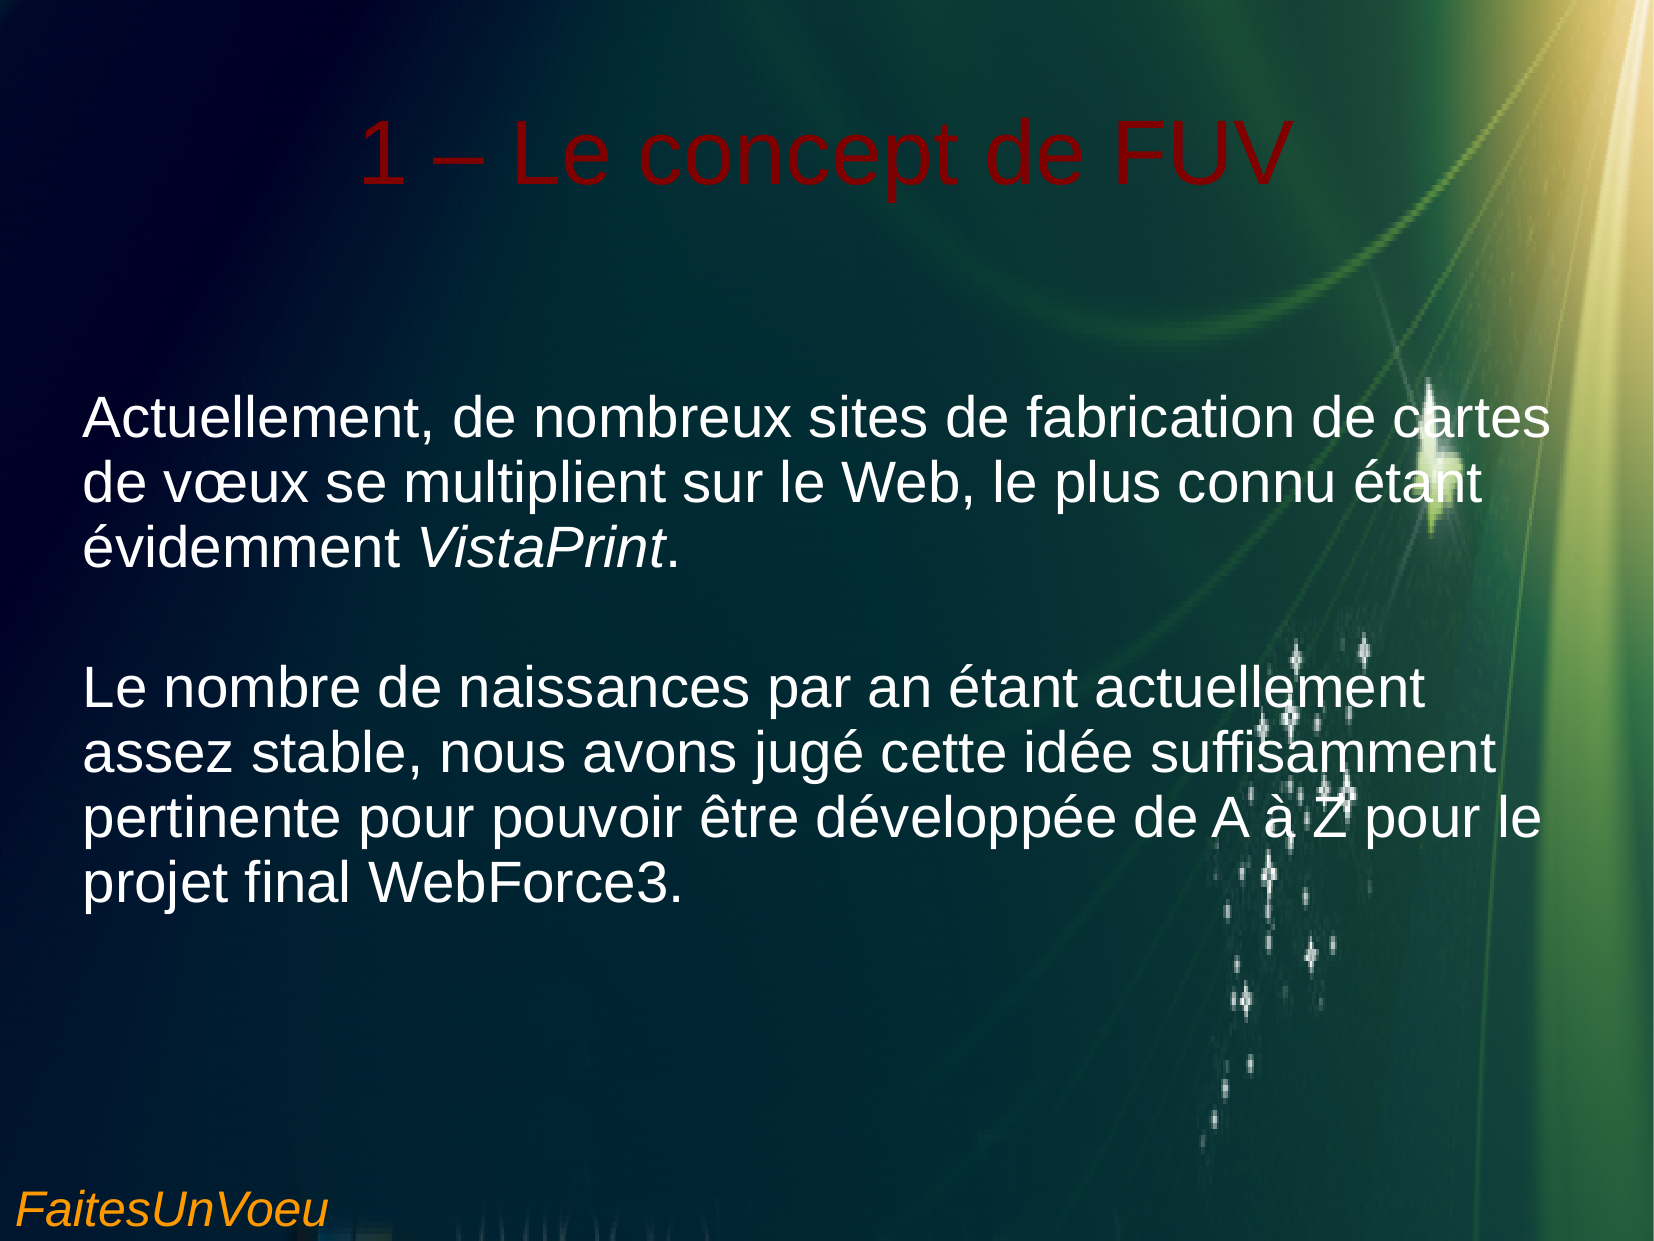

# 1 – Le concept de FUV
Actuellement, de nombreux sites de fabrication de cartes de vœux se multiplient sur le Web, le plus connu étant évidemment VistaPrint.
Le nombre de naissances par an étant actuellement assez stable, nous avons jugé cette idée suffisamment pertinente pour pouvoir être développée de A à Z pour le projet final WebForce3.
FaitesUnVoeu